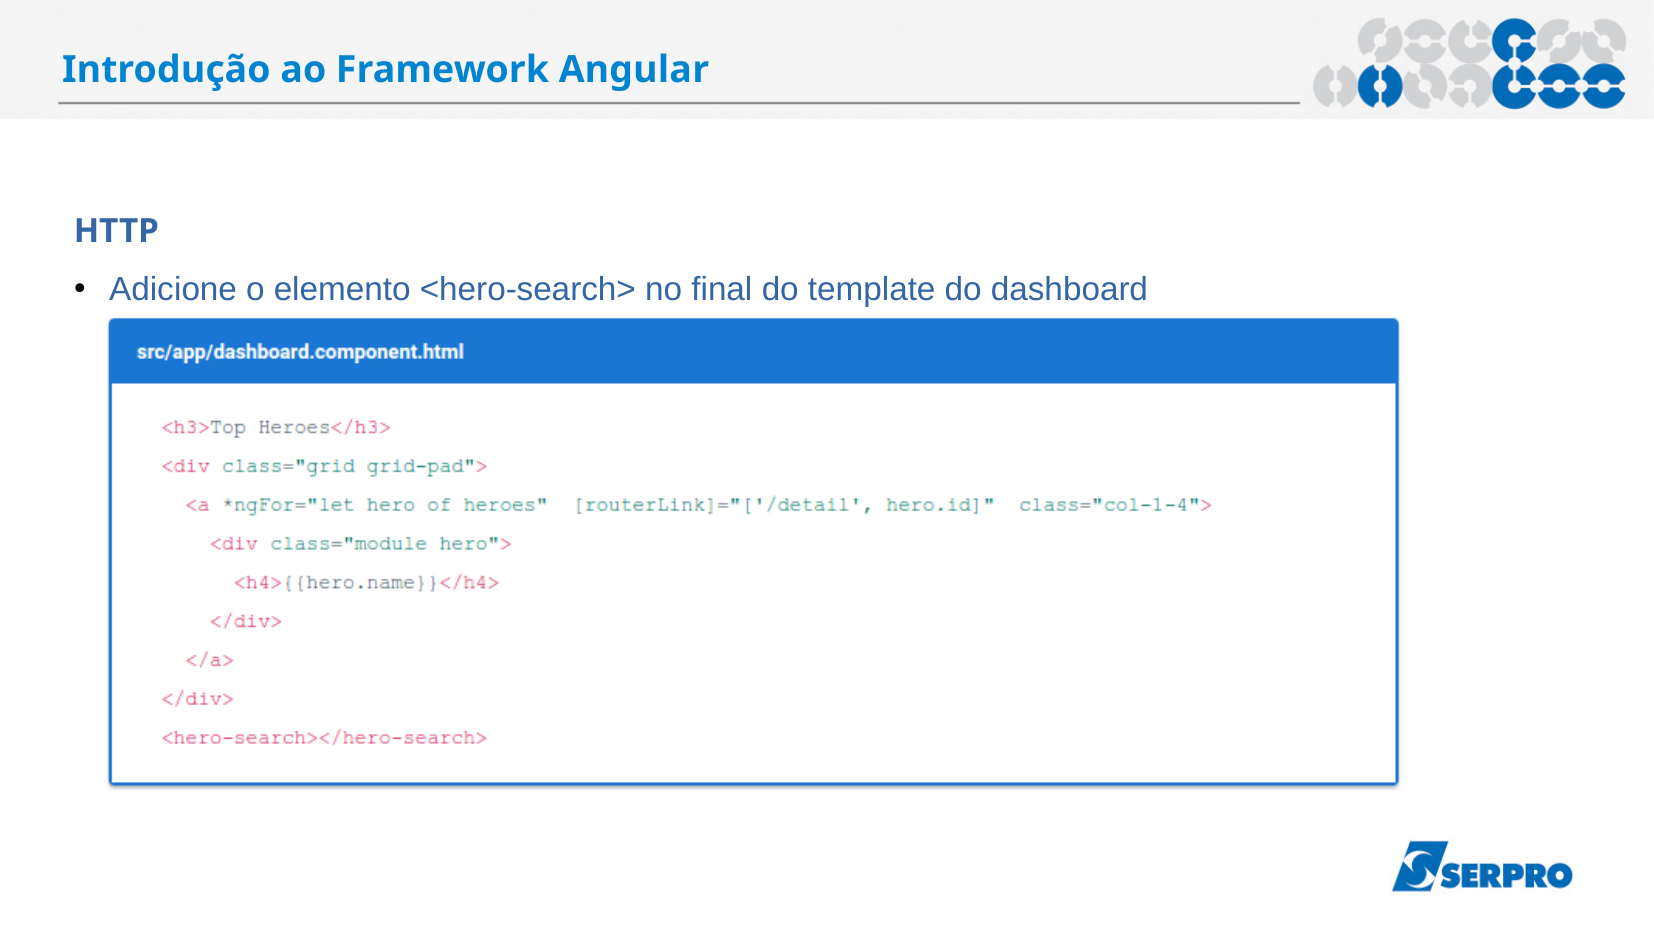

Introdução ao Framework Angular
HTTP
Adicione o elemento <hero-search> no final do template do dashboard